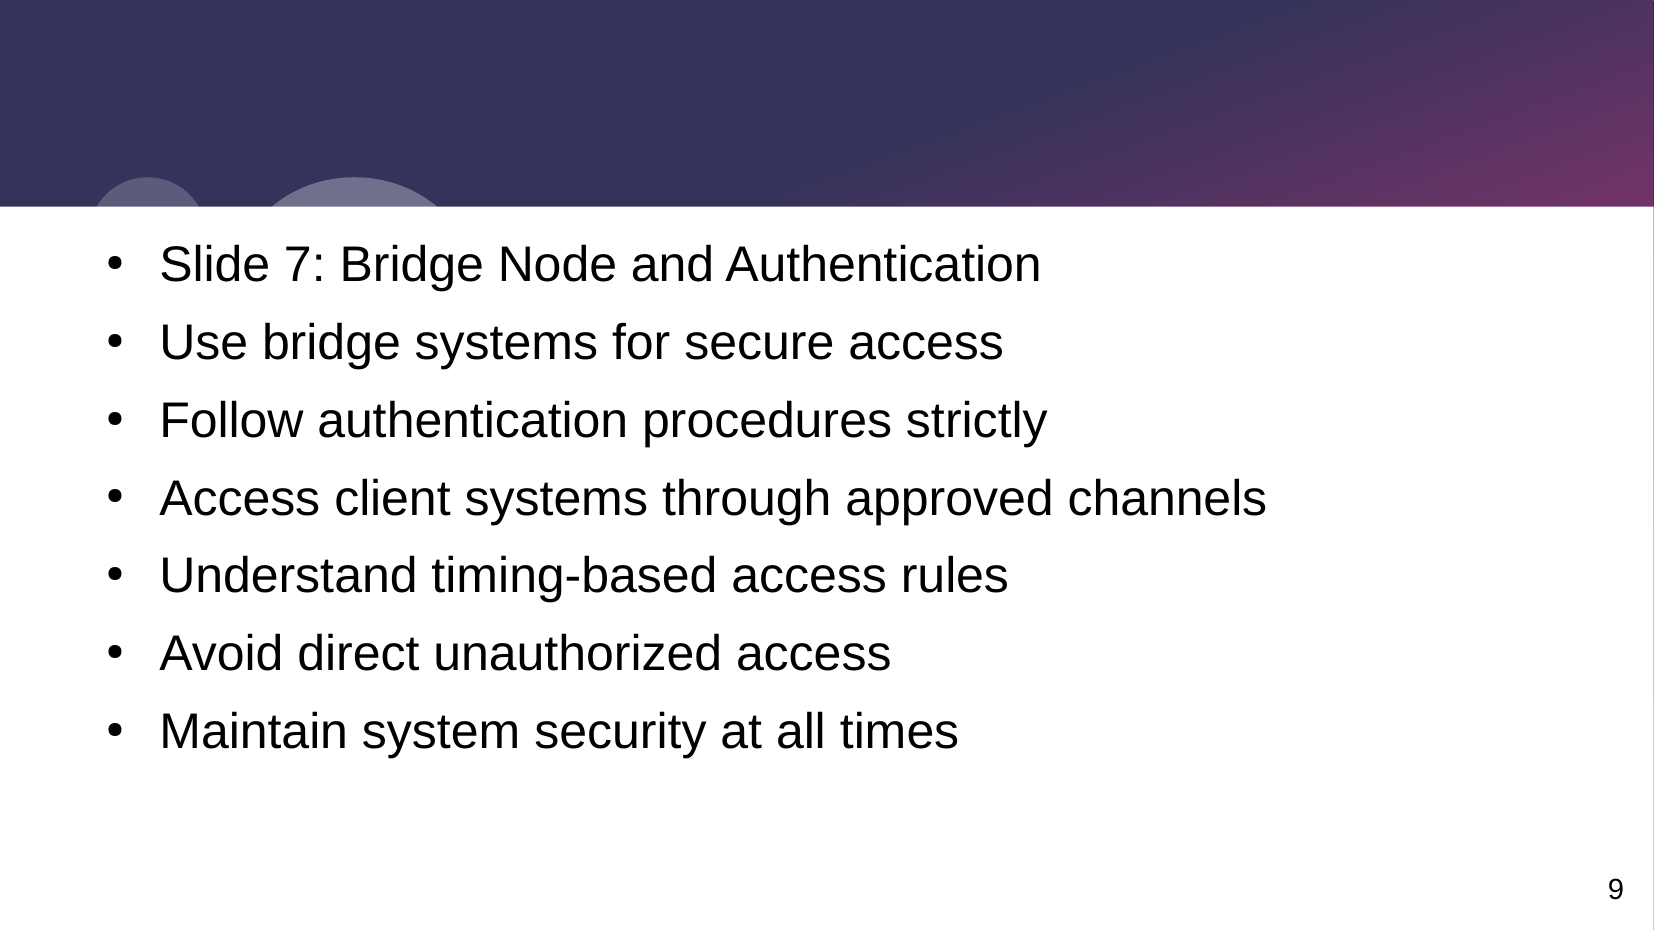

#
Slide 7: Bridge Node and Authentication
Use bridge systems for secure access
Follow authentication procedures strictly
Access client systems through approved channels
Understand timing-based access rules
Avoid direct unauthorized access
Maintain system security at all times